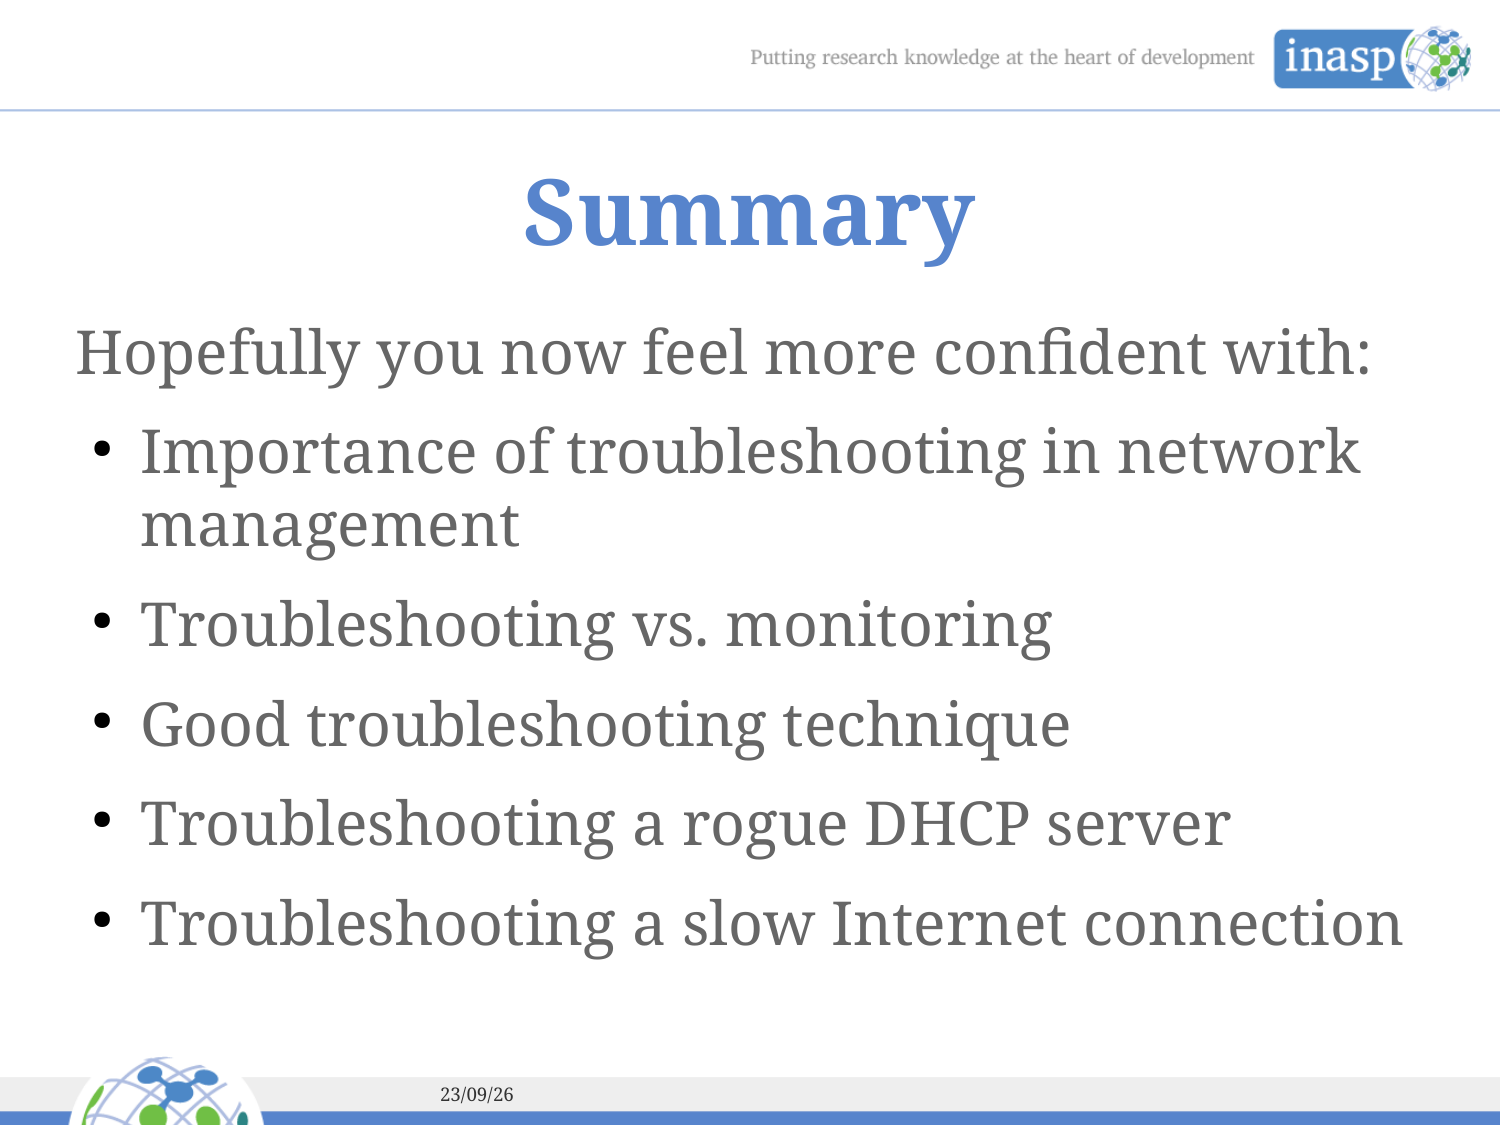

# Summary
Hopefully you now feel more confident with:
Importance of troubleshooting in network management
Troubleshooting vs. monitoring
Good troubleshooting technique
Troubleshooting a rogue DHCP server
Troubleshooting a slow Internet connection